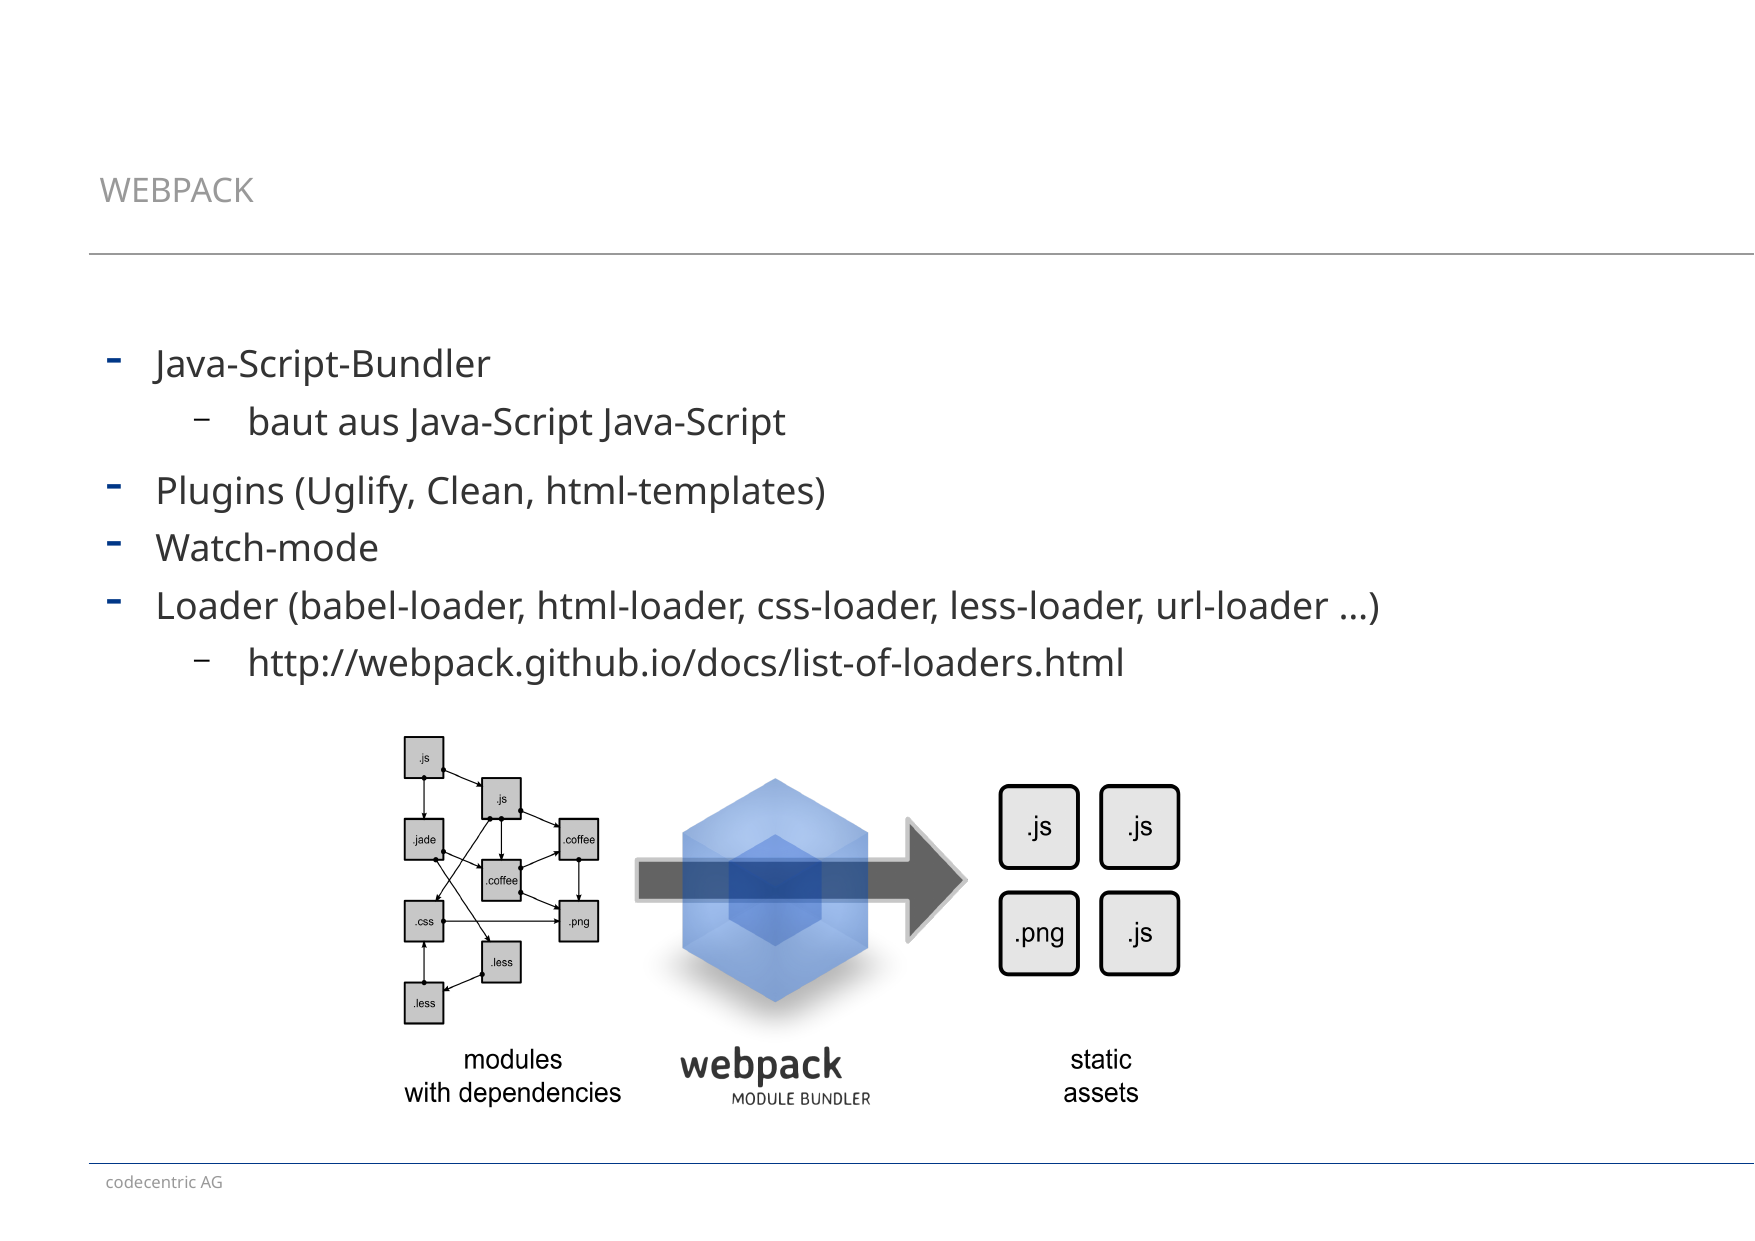

WEBPACK
# Java-Script-Bundler
baut aus Java-Script Java-Script
Plugins (Uglify, Clean, html-templates)
Watch-mode
Loader (babel-loader, html-loader, css-loader, less-loader, url-loader …)
http://webpack.github.io/docs/list-of-loaders.html